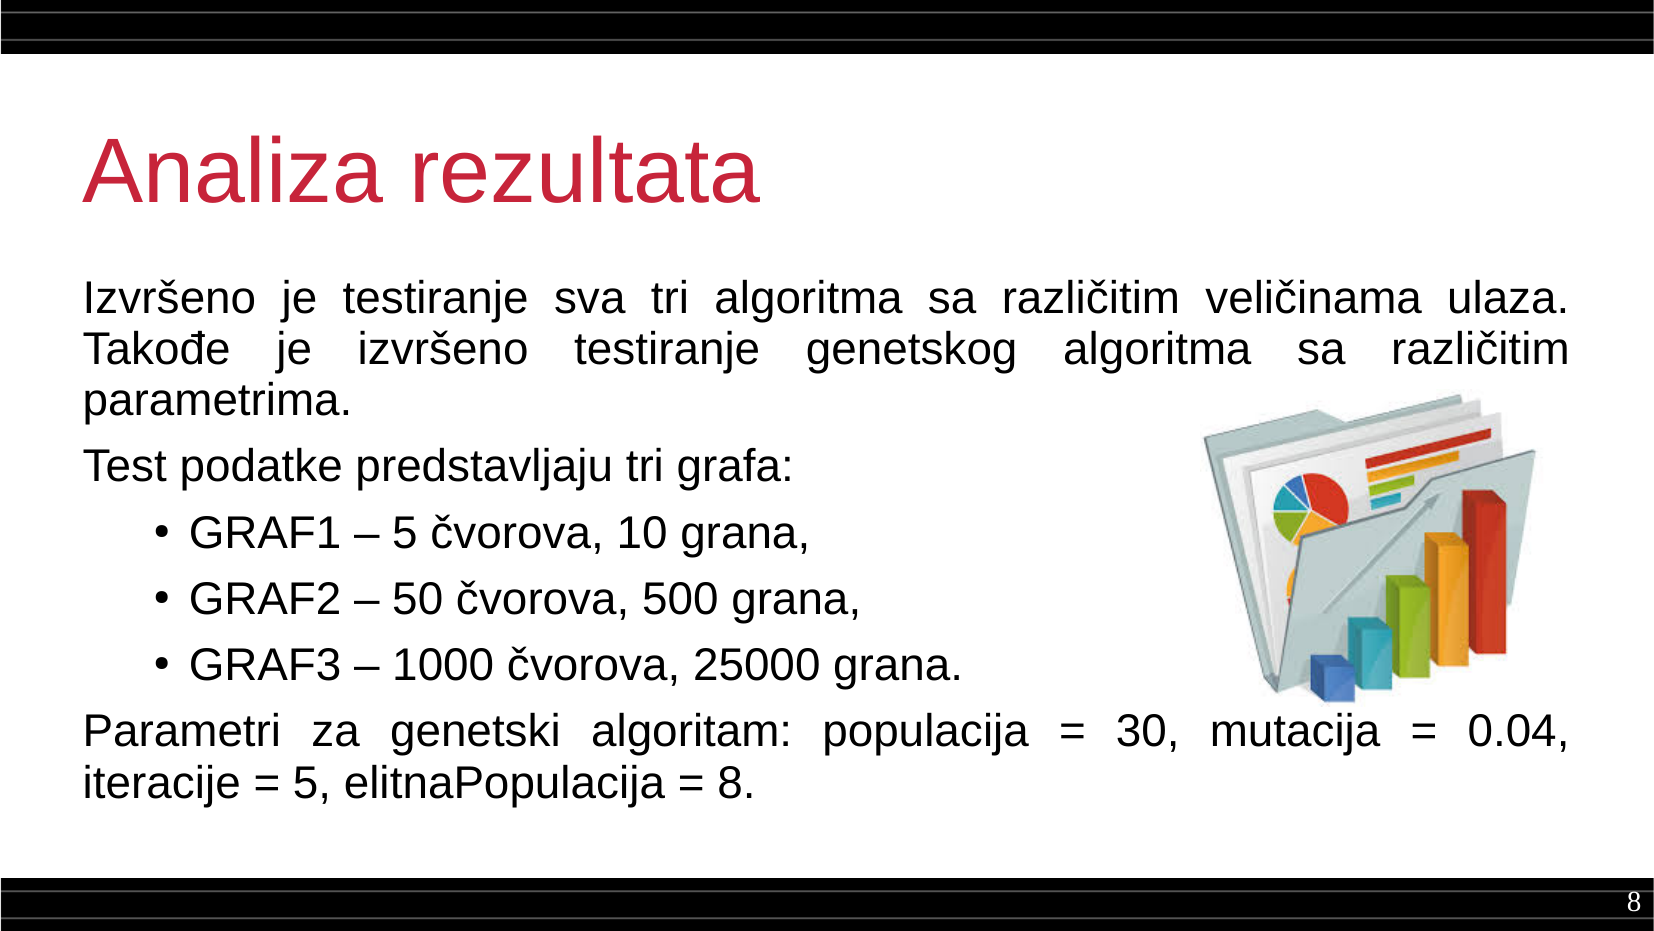

# Analiza rezultata
Izvršeno je testiranje sva tri algoritma sa različitim veličinama ulaza. Takođe je izvršeno testiranje genetskog algoritma sa različitim parametrima.
Test podatke predstavljaju tri grafa:
GRAF1 – 5 čvorova, 10 grana,
GRAF2 – 50 čvorova, 500 grana,
GRAF3 – 1000 čvorova, 25000 grana.
Parametri za genetski algoritam: populacija = 30, mutacija = 0.04, iteracije = 5, elitnaPopulacija = 8.